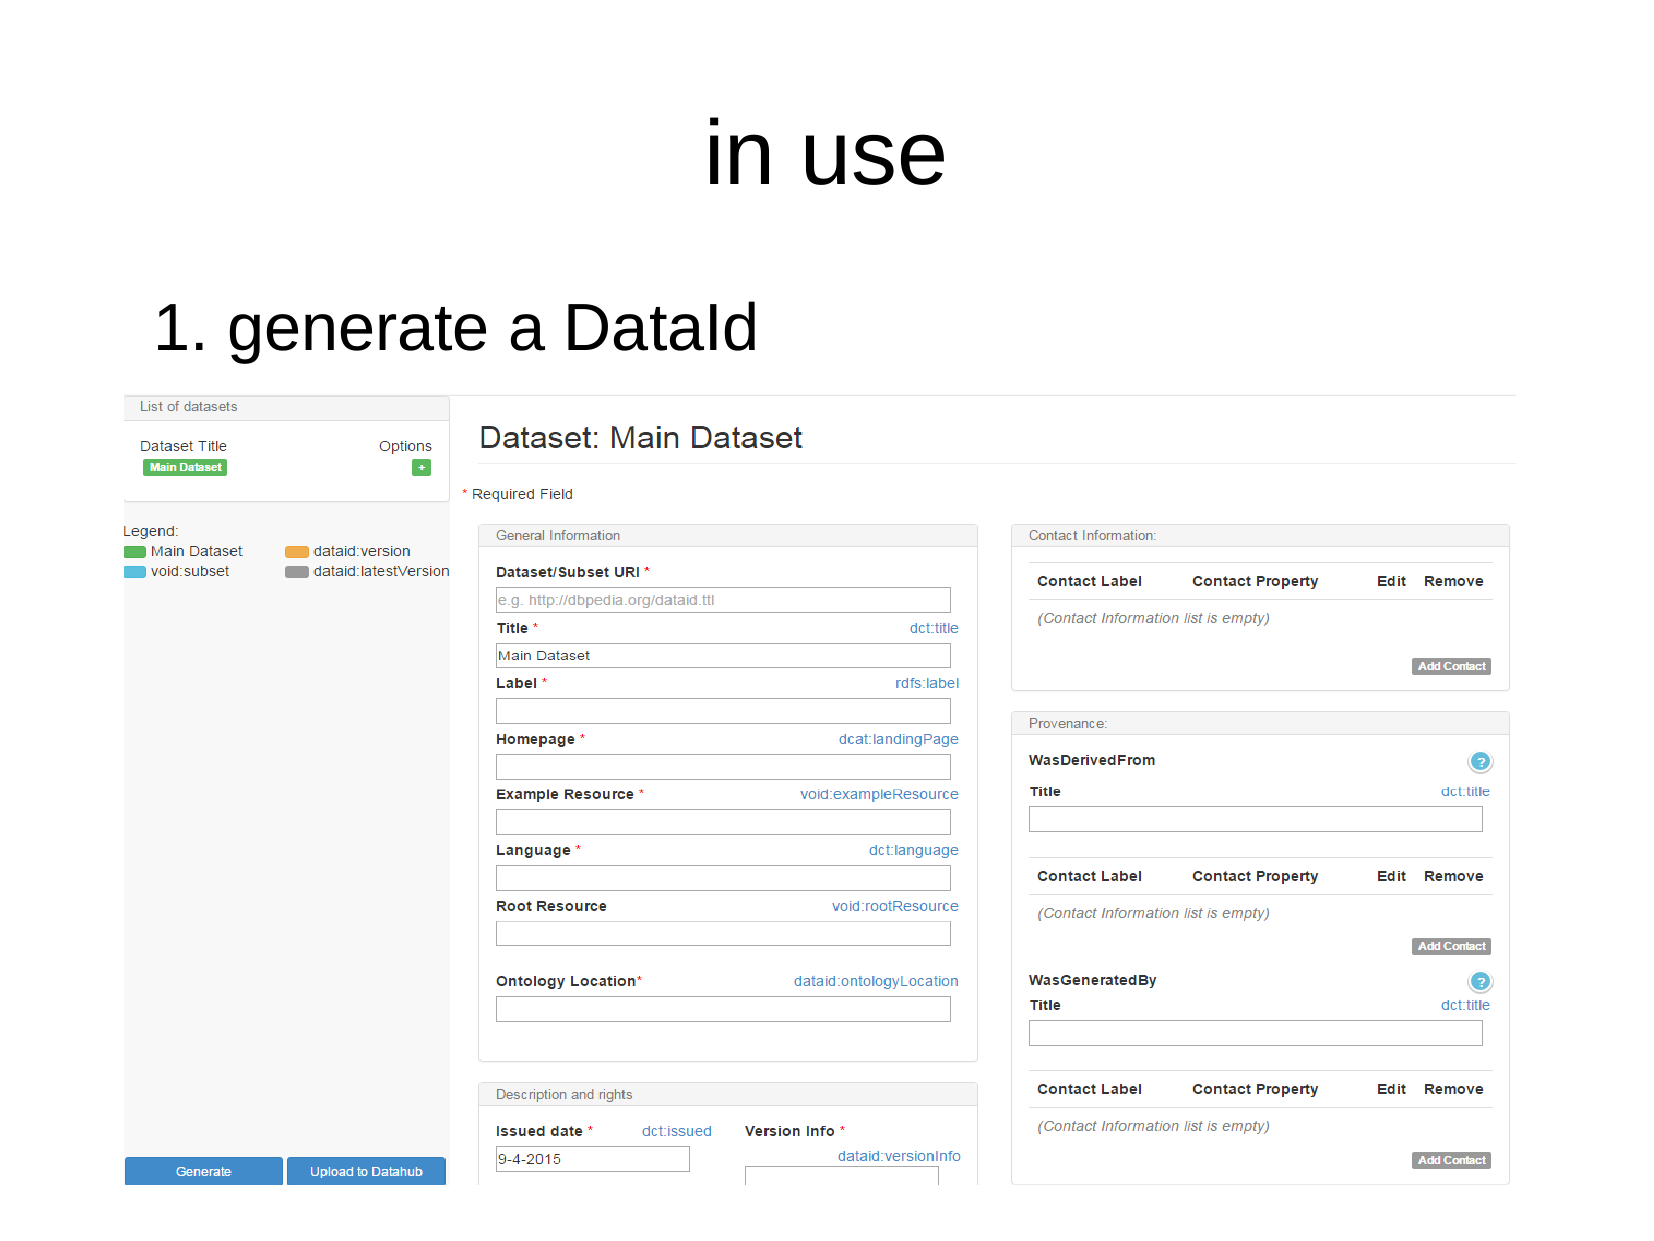

# in use
1. generate a DataId